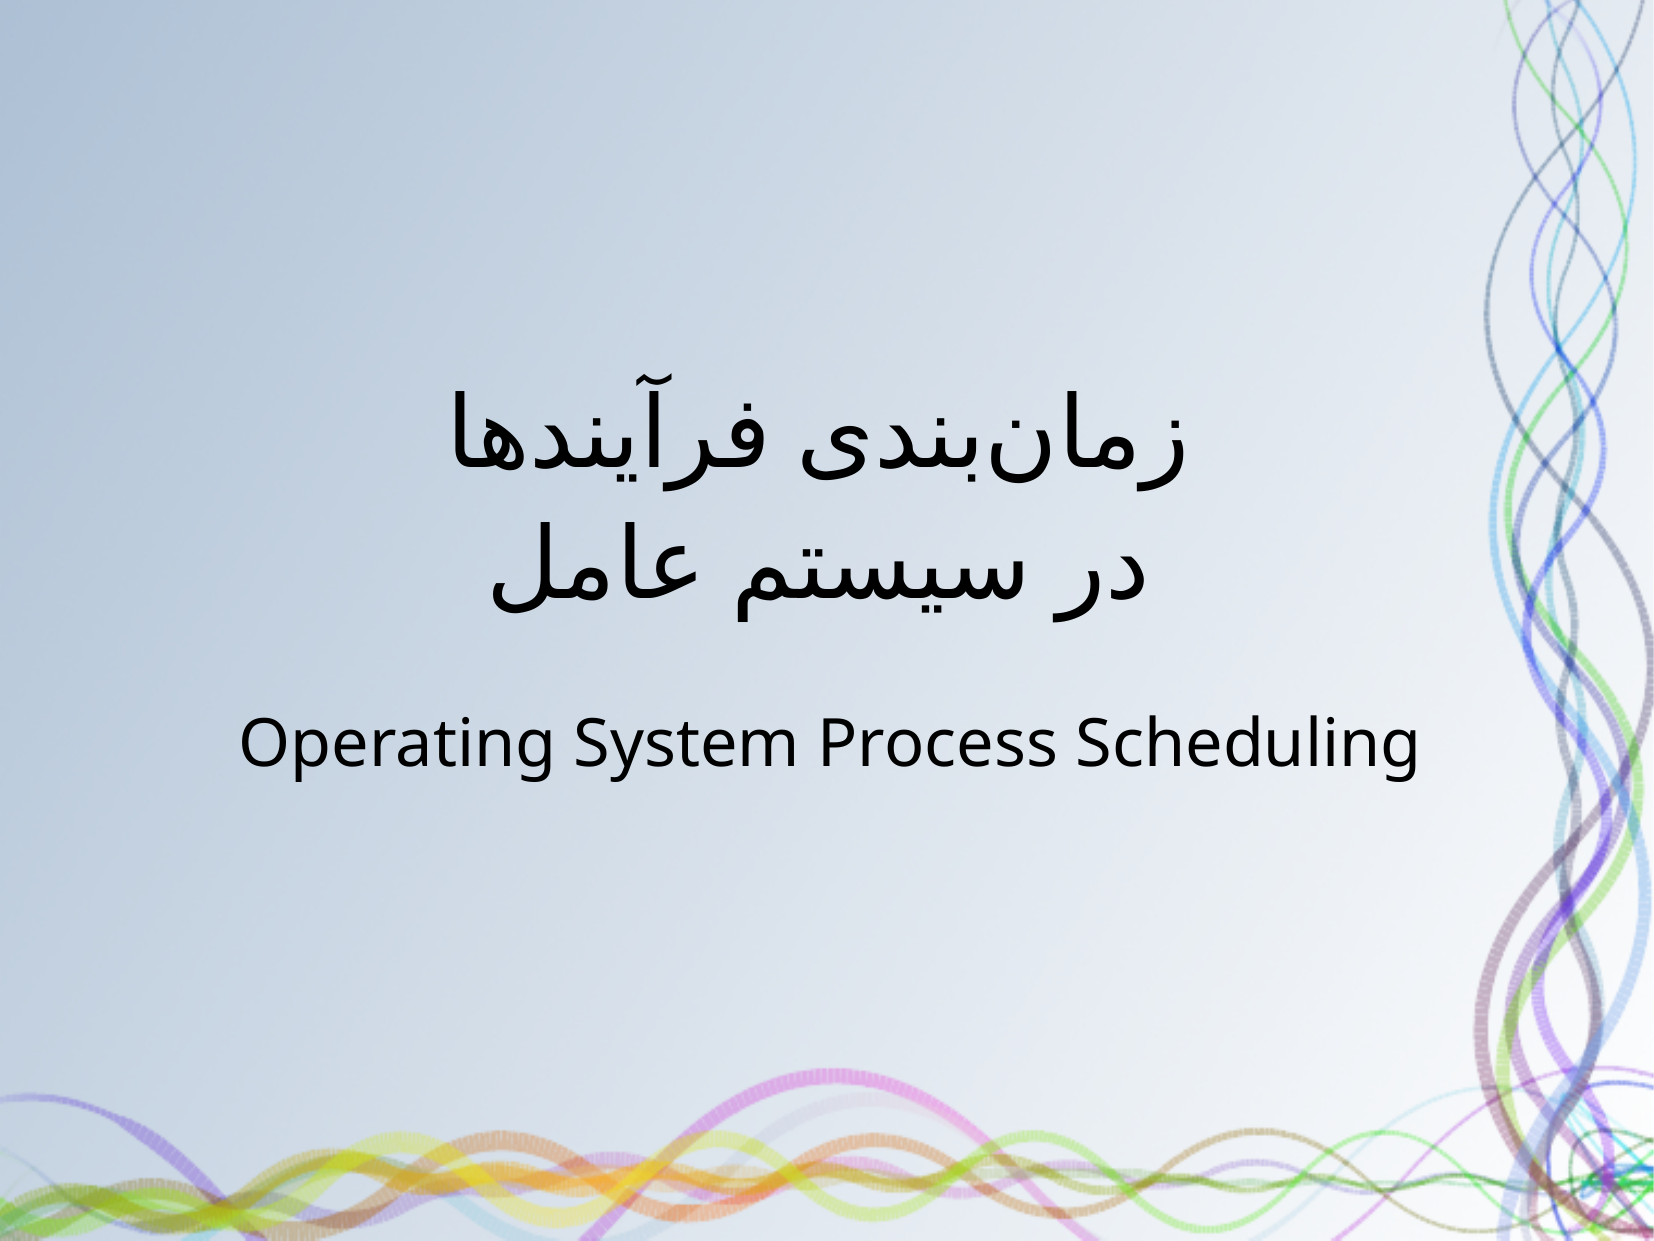

# زمان‌بندی فرآیندها در سیستم عامل
Operating System Process Scheduling